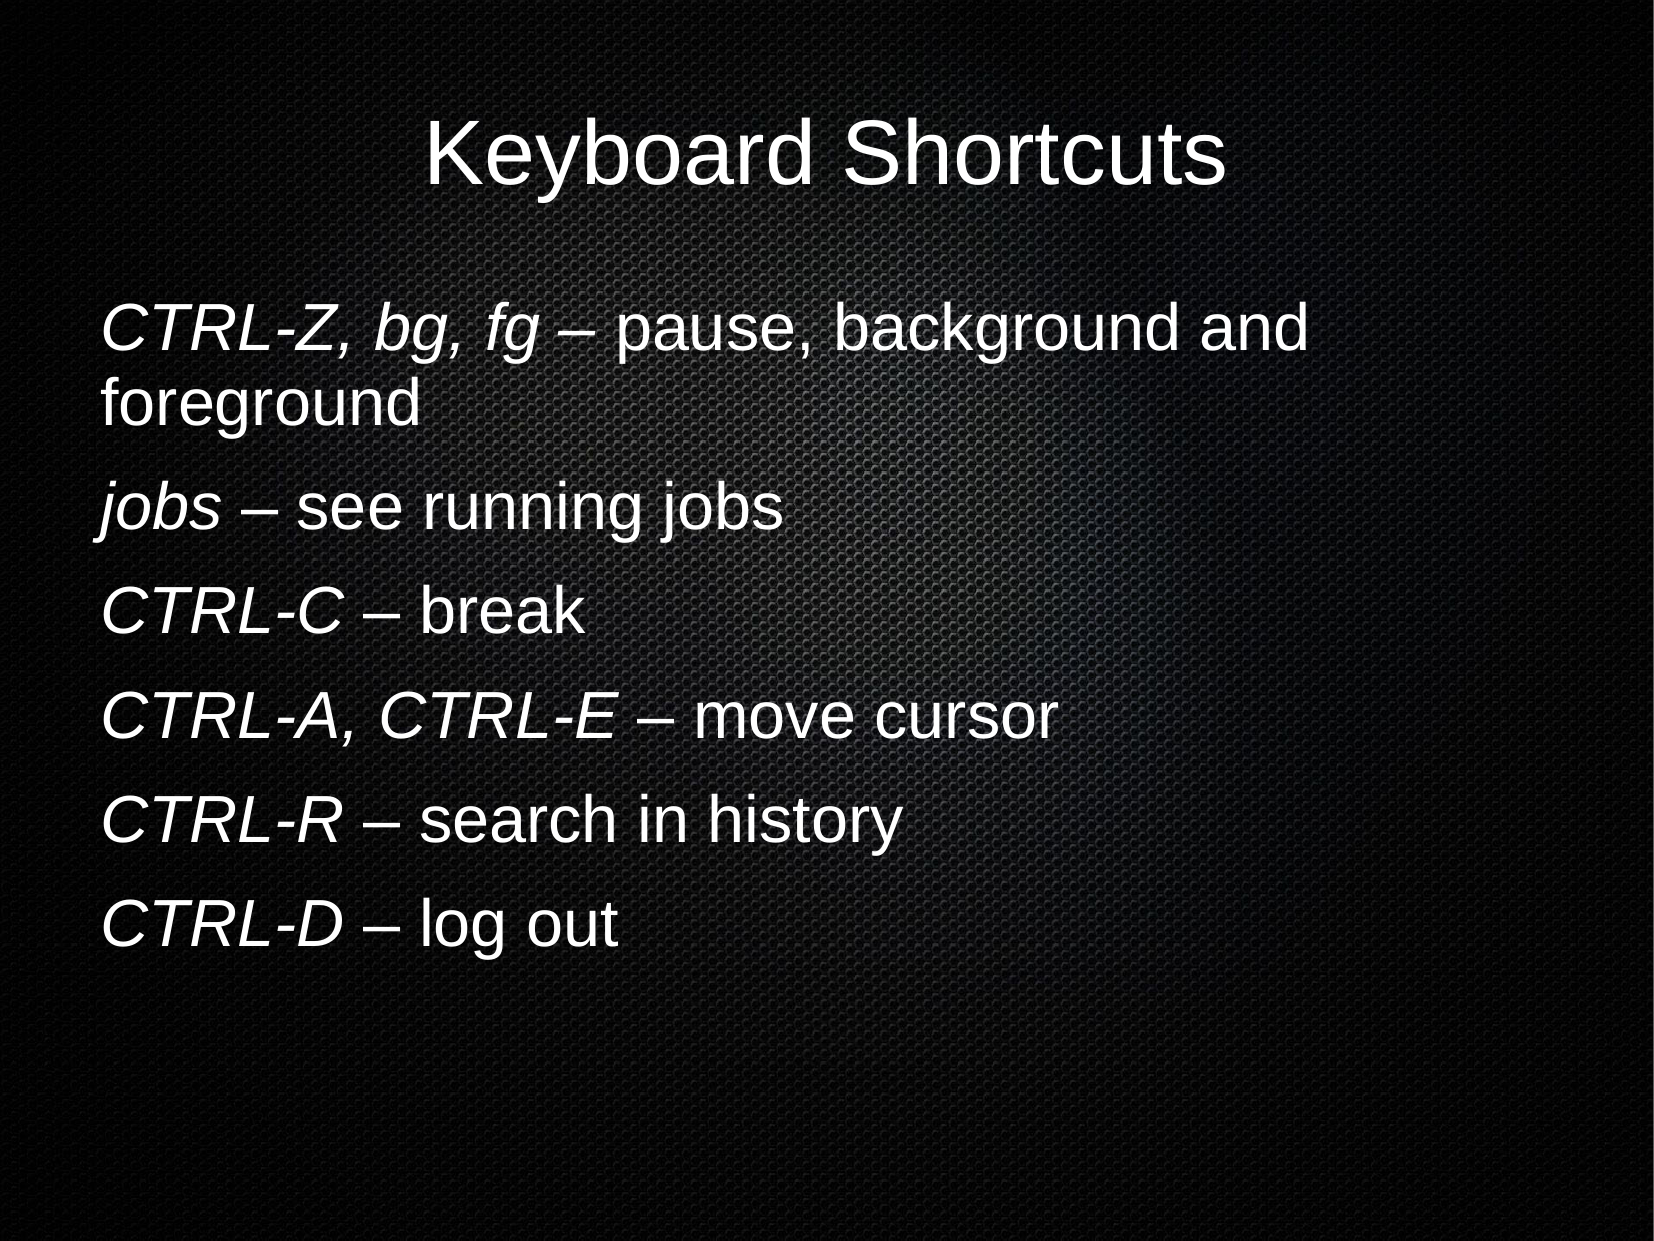

# Keyboard Shortcuts
CTRL-Z, bg, fg – pause, background and foreground
jobs – see running jobs
CTRL-C – break
CTRL-A, CTRL-E – move cursor
CTRL-R – search in history
CTRL-D – log out